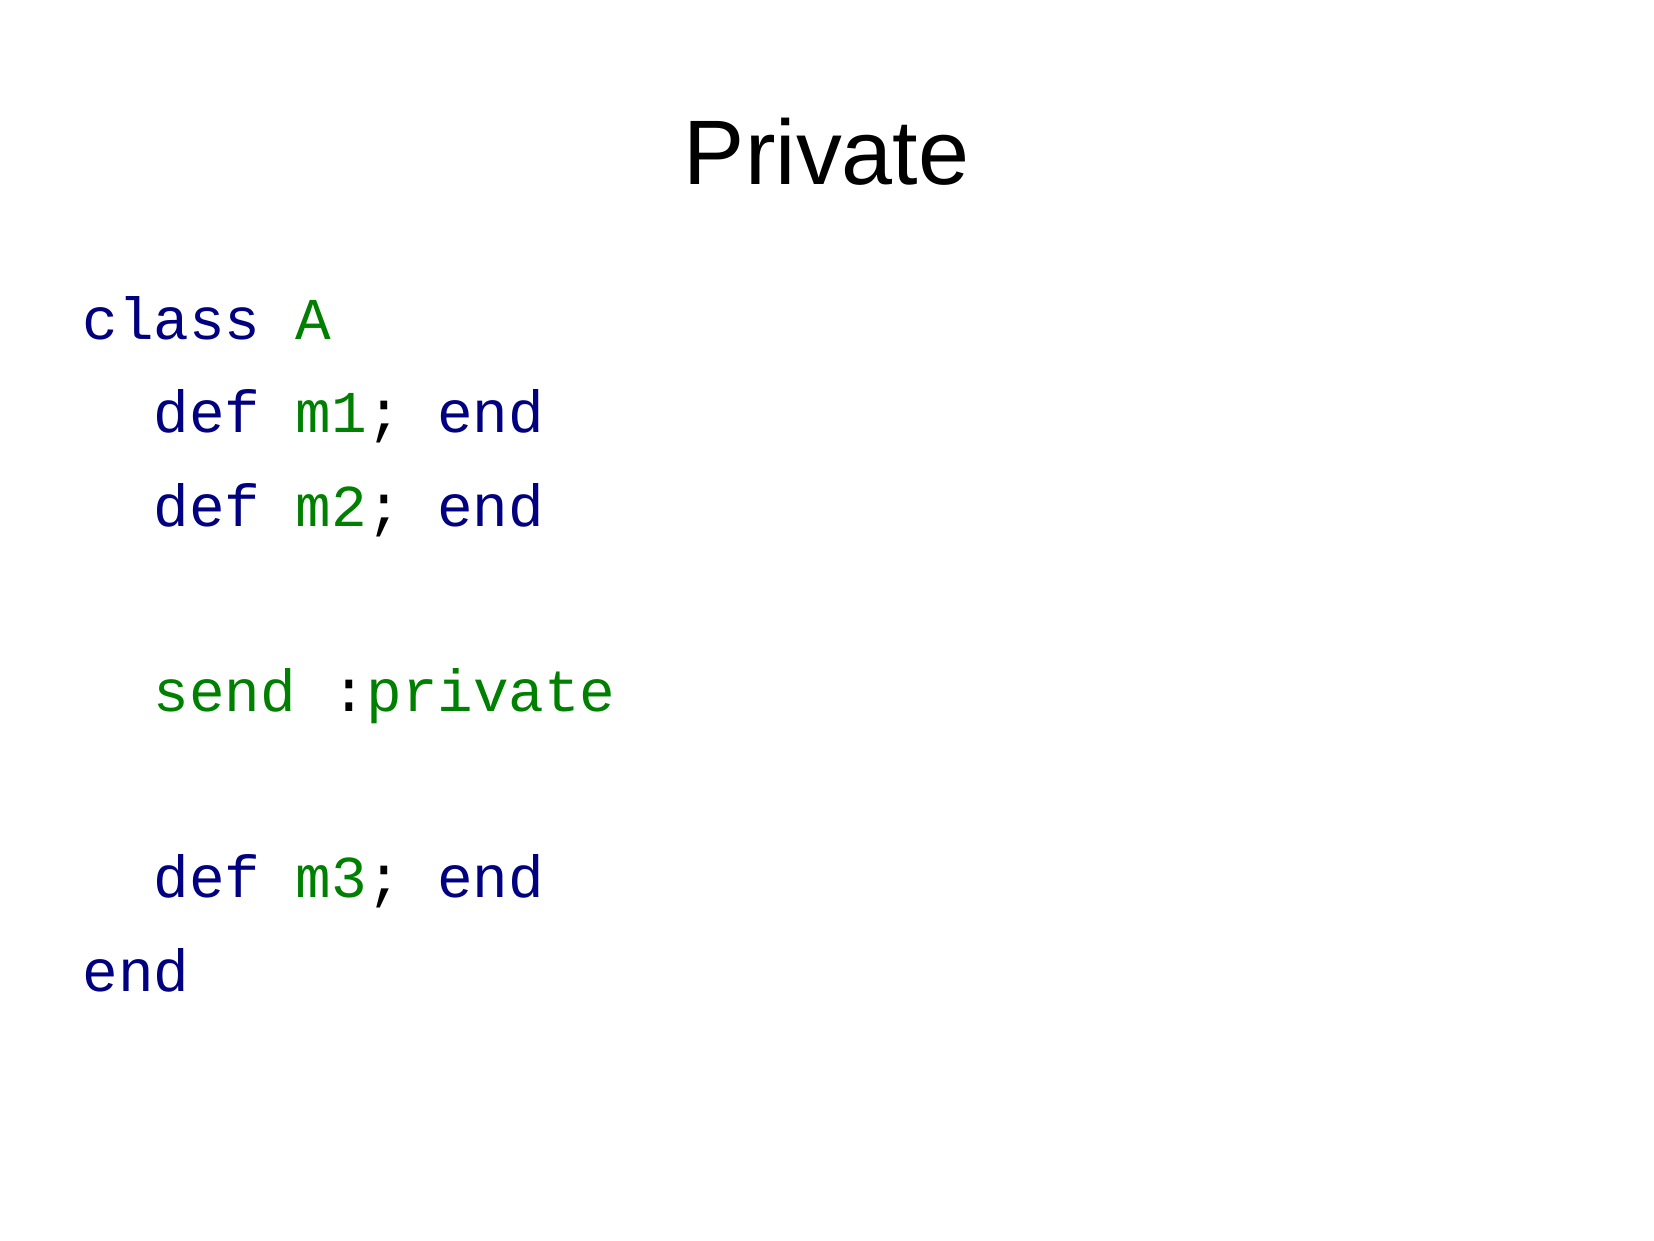

# Private
class A
 def m1; end
 def m2; end
 send :private
 def m3; end
end